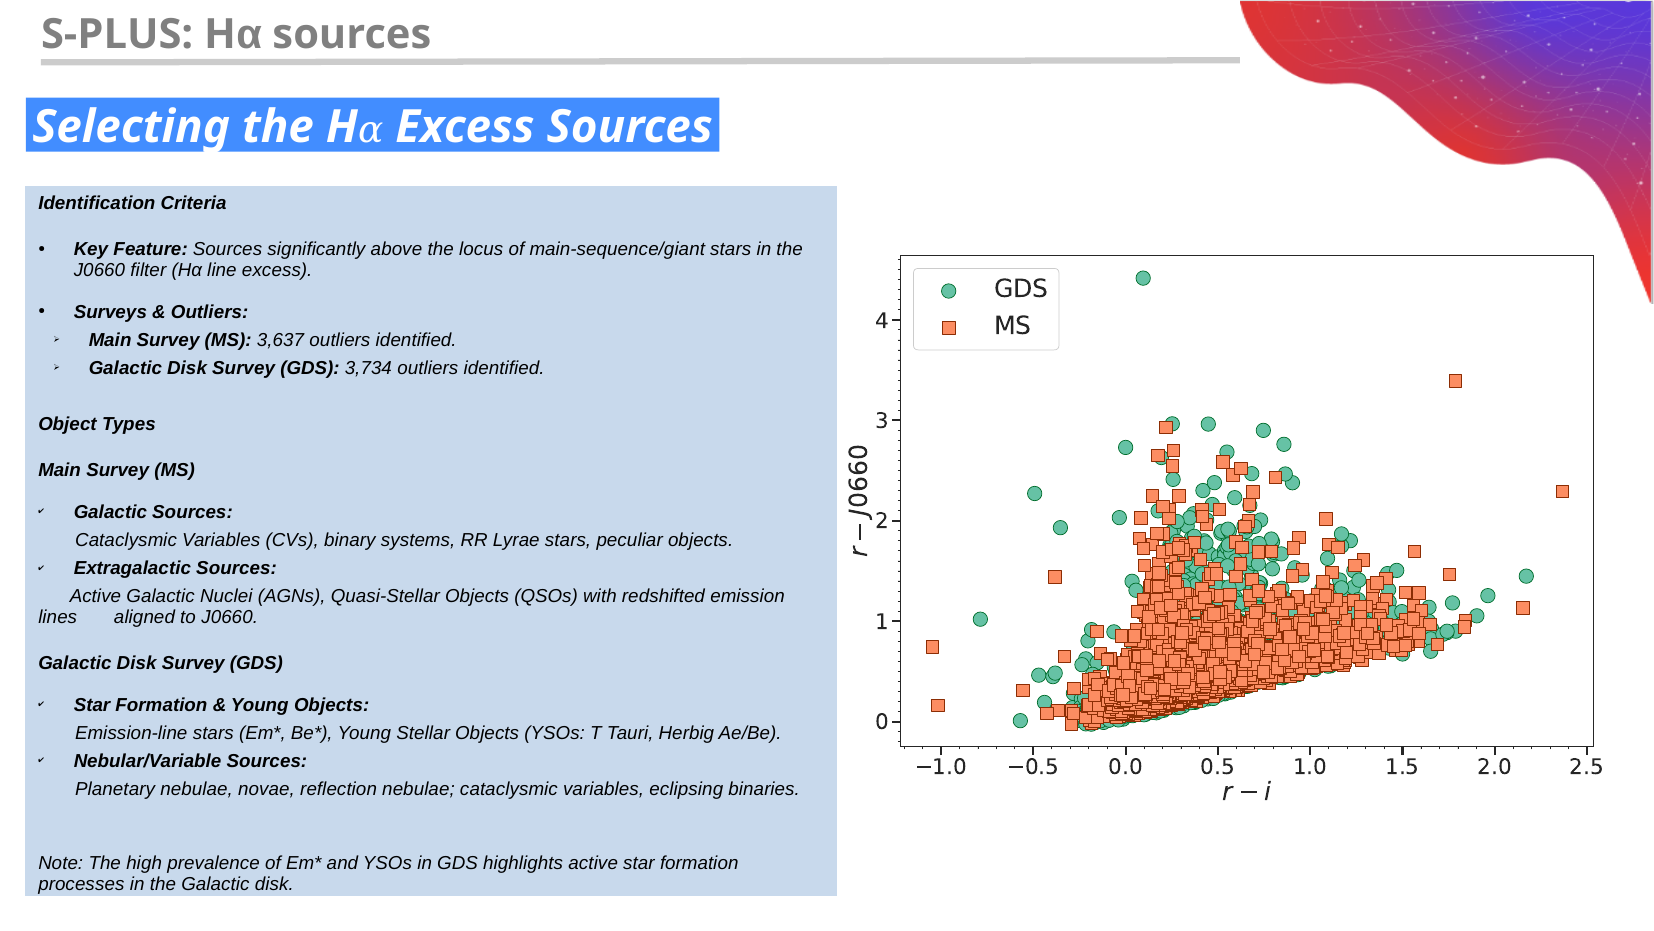

S-PLUS: Hα sources
Selecting the H𝛼 Excess Sources
Identification Criteria
Key Feature: Sources significantly above the locus of main-sequence/giant stars in the J0660 filter (Hα line excess).
Surveys & Outliers:
Main Survey (MS): 3,637 outliers identified.
Galactic Disk Survey (GDS): 3,734 outliers identified.
Object Types
Main Survey (MS)
Galactic Sources:
 Cataclysmic Variables (CVs), binary systems, RR Lyrae stars, peculiar objects.
Extragalactic Sources:
 Active Galactic Nuclei (AGNs), Quasi-Stellar Objects (QSOs) with redshifted emission lines aligned to J0660.
Galactic Disk Survey (GDS)
Star Formation & Young Objects:
 Emission-line stars (Em*, Be*), Young Stellar Objects (YSOs: T Tauri, Herbig Ae/Be).
Nebular/Variable Sources:
 Planetary nebulae, novae, reflection nebulae; cataclysmic variables, eclipsing binaries.
Note: The high prevalence of Em* and YSOs in GDS highlights active star formation processes in the Galactic disk.